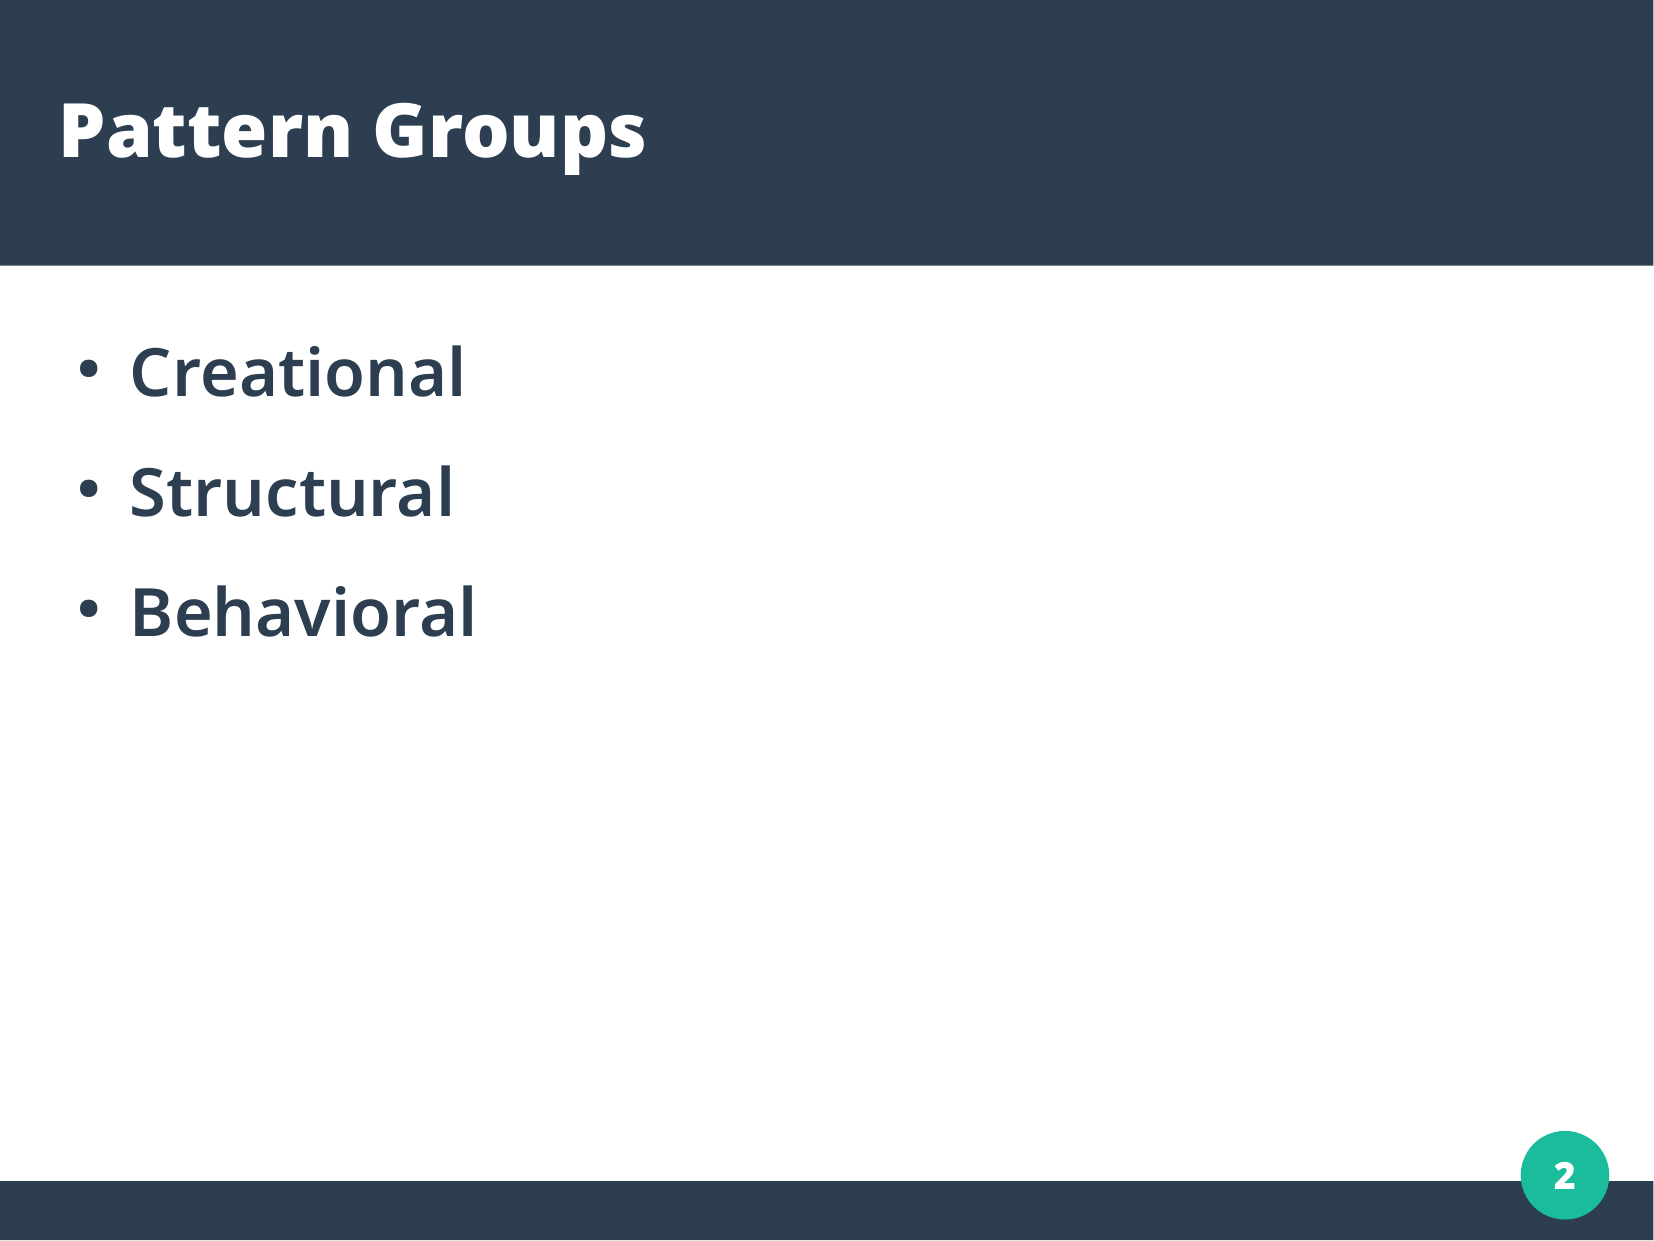

# Pattern Groups
Creational
Structural
Behavioral
2